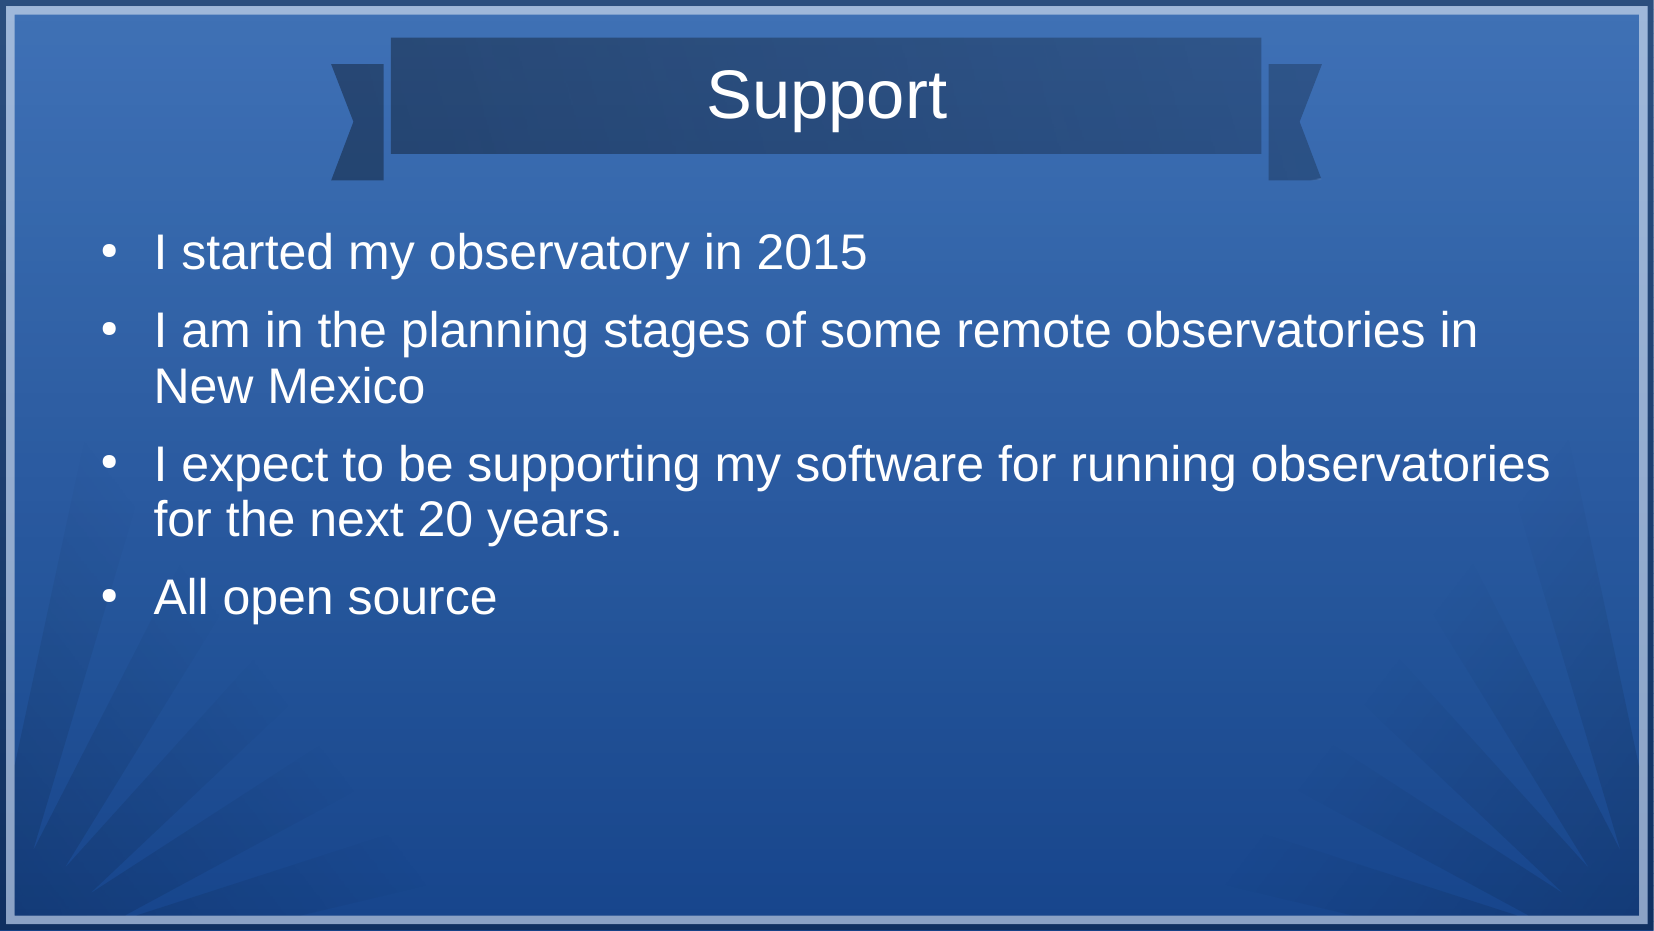

# Support
I started my observatory in 2015
I am in the planning stages of some remote observatories in New Mexico
I expect to be supporting my software for running observatories for the next 20 years.
All open source